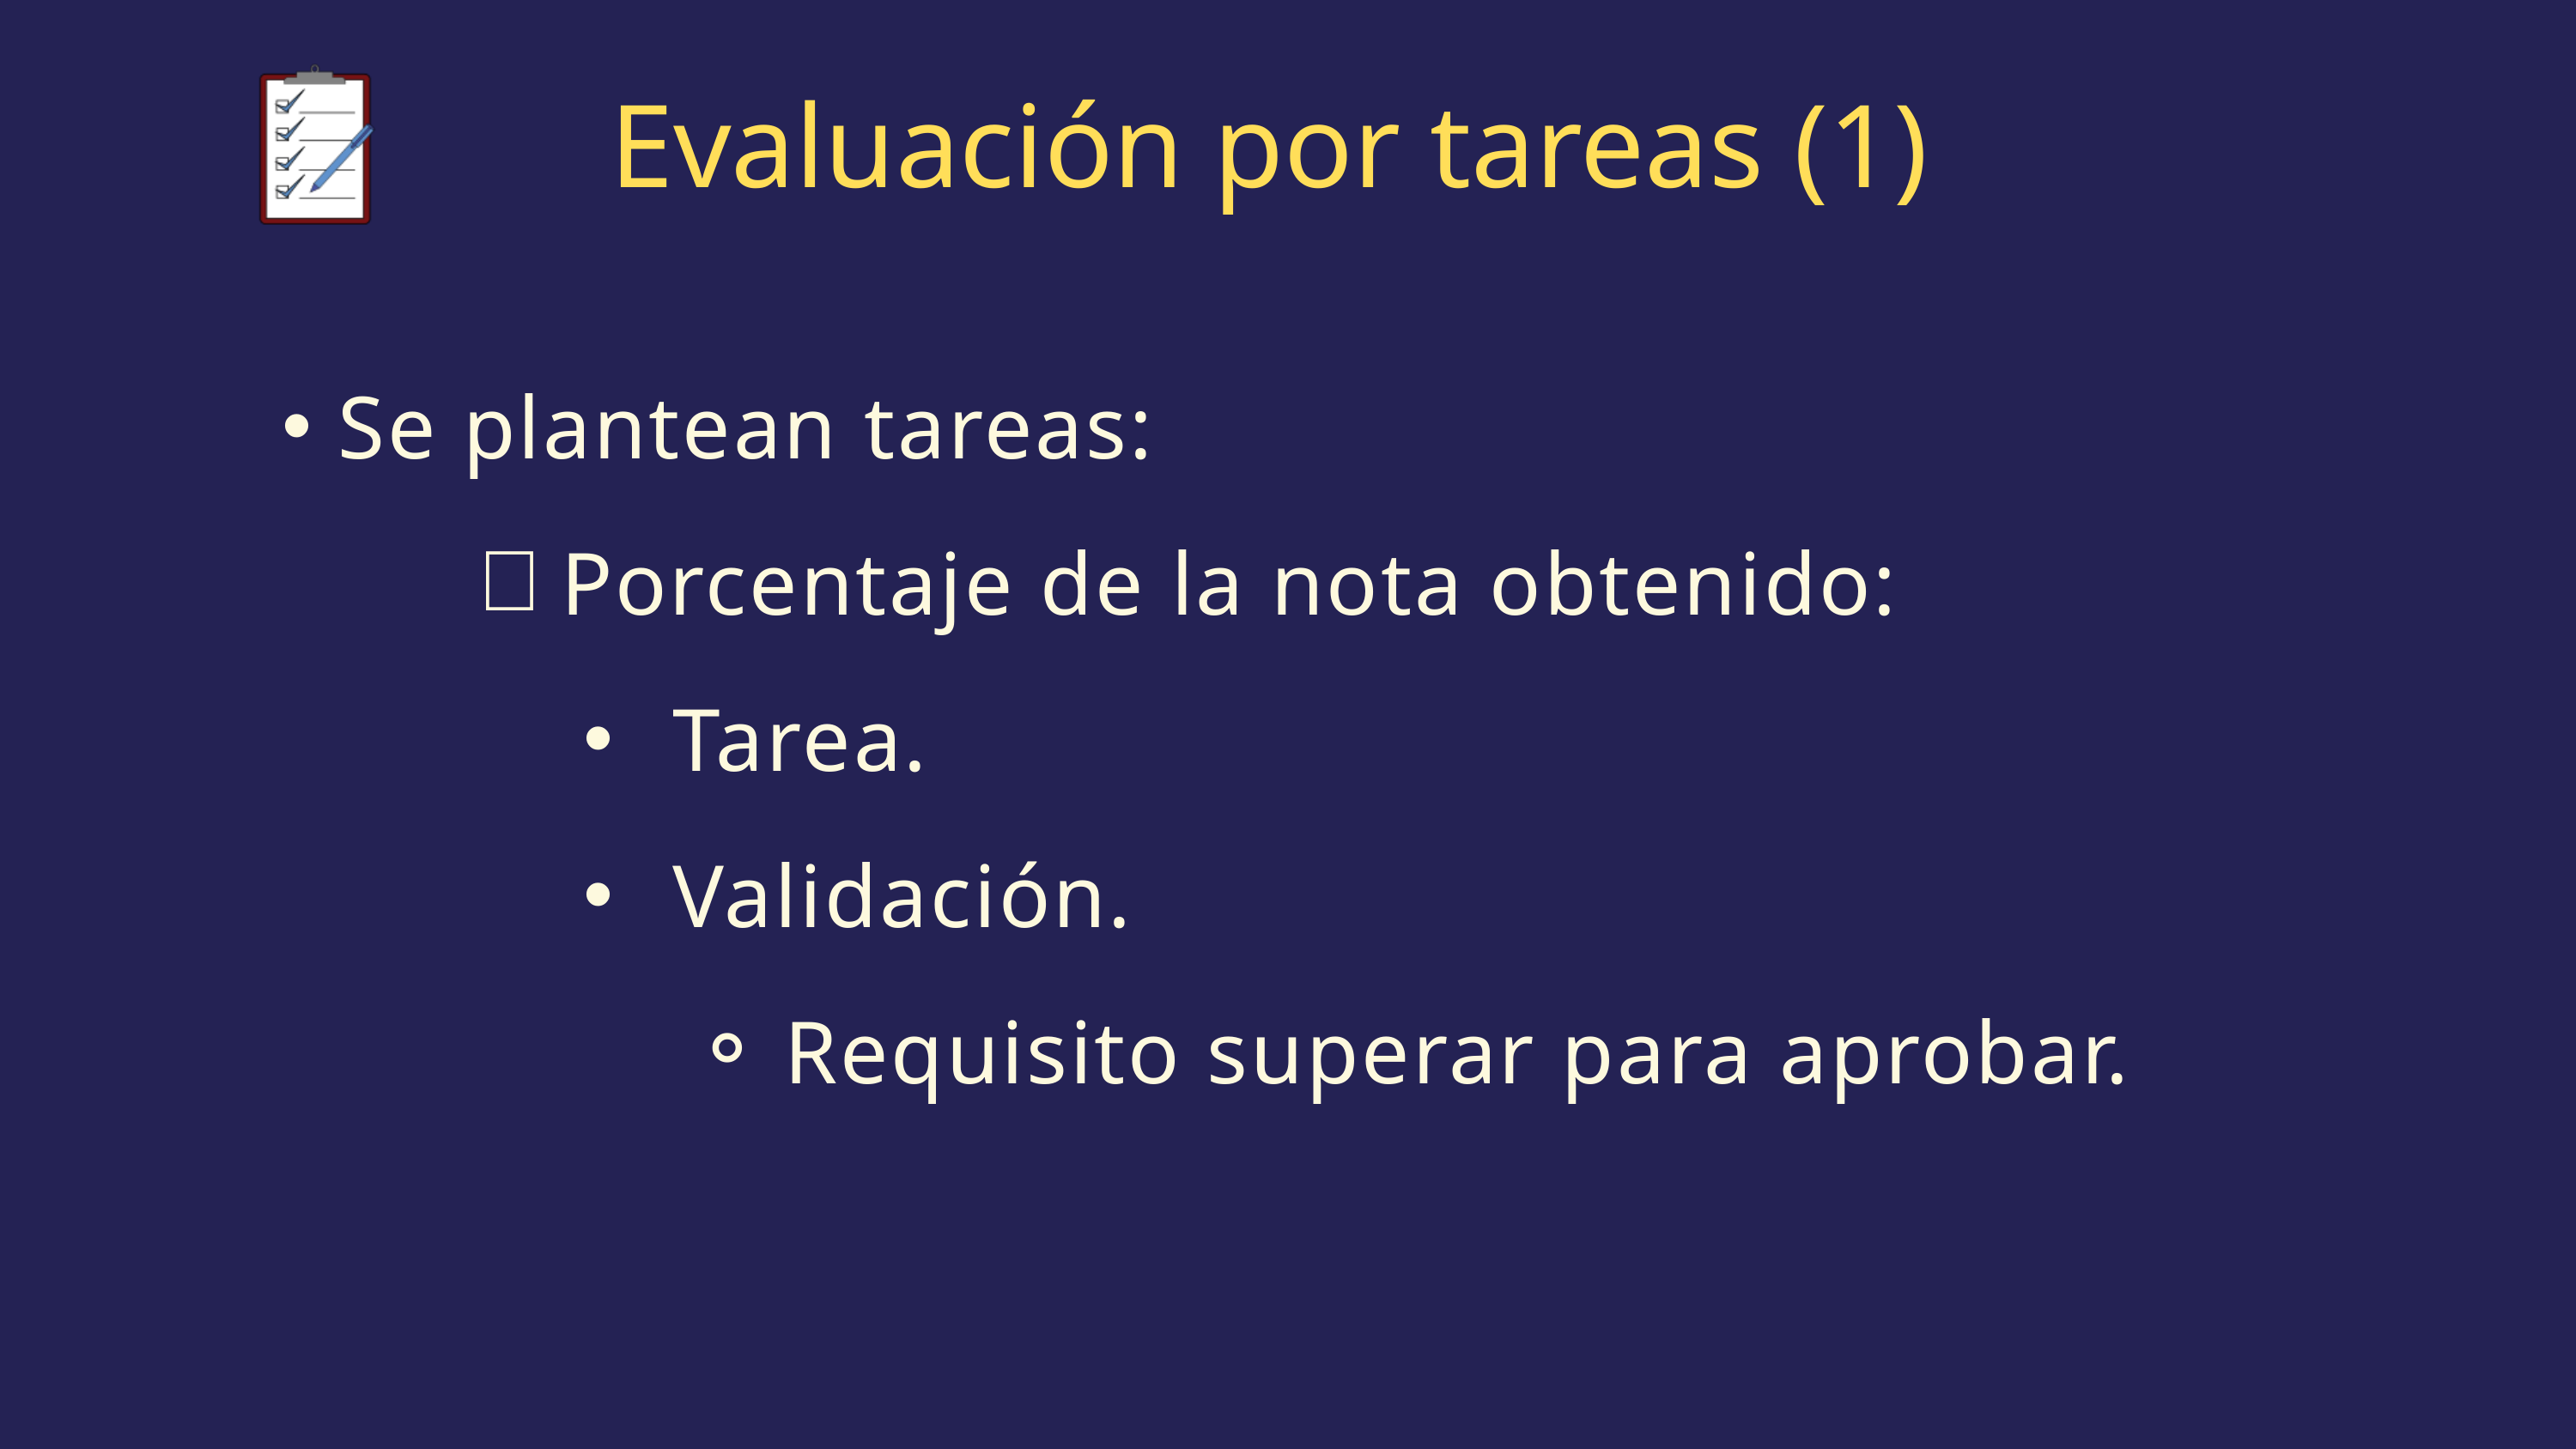

Evaluación por tareas (1)
Se plantean tareas:
Porcentaje de la nota obtenido:
Tarea.
Validación.
Requisito superar para aprobar.